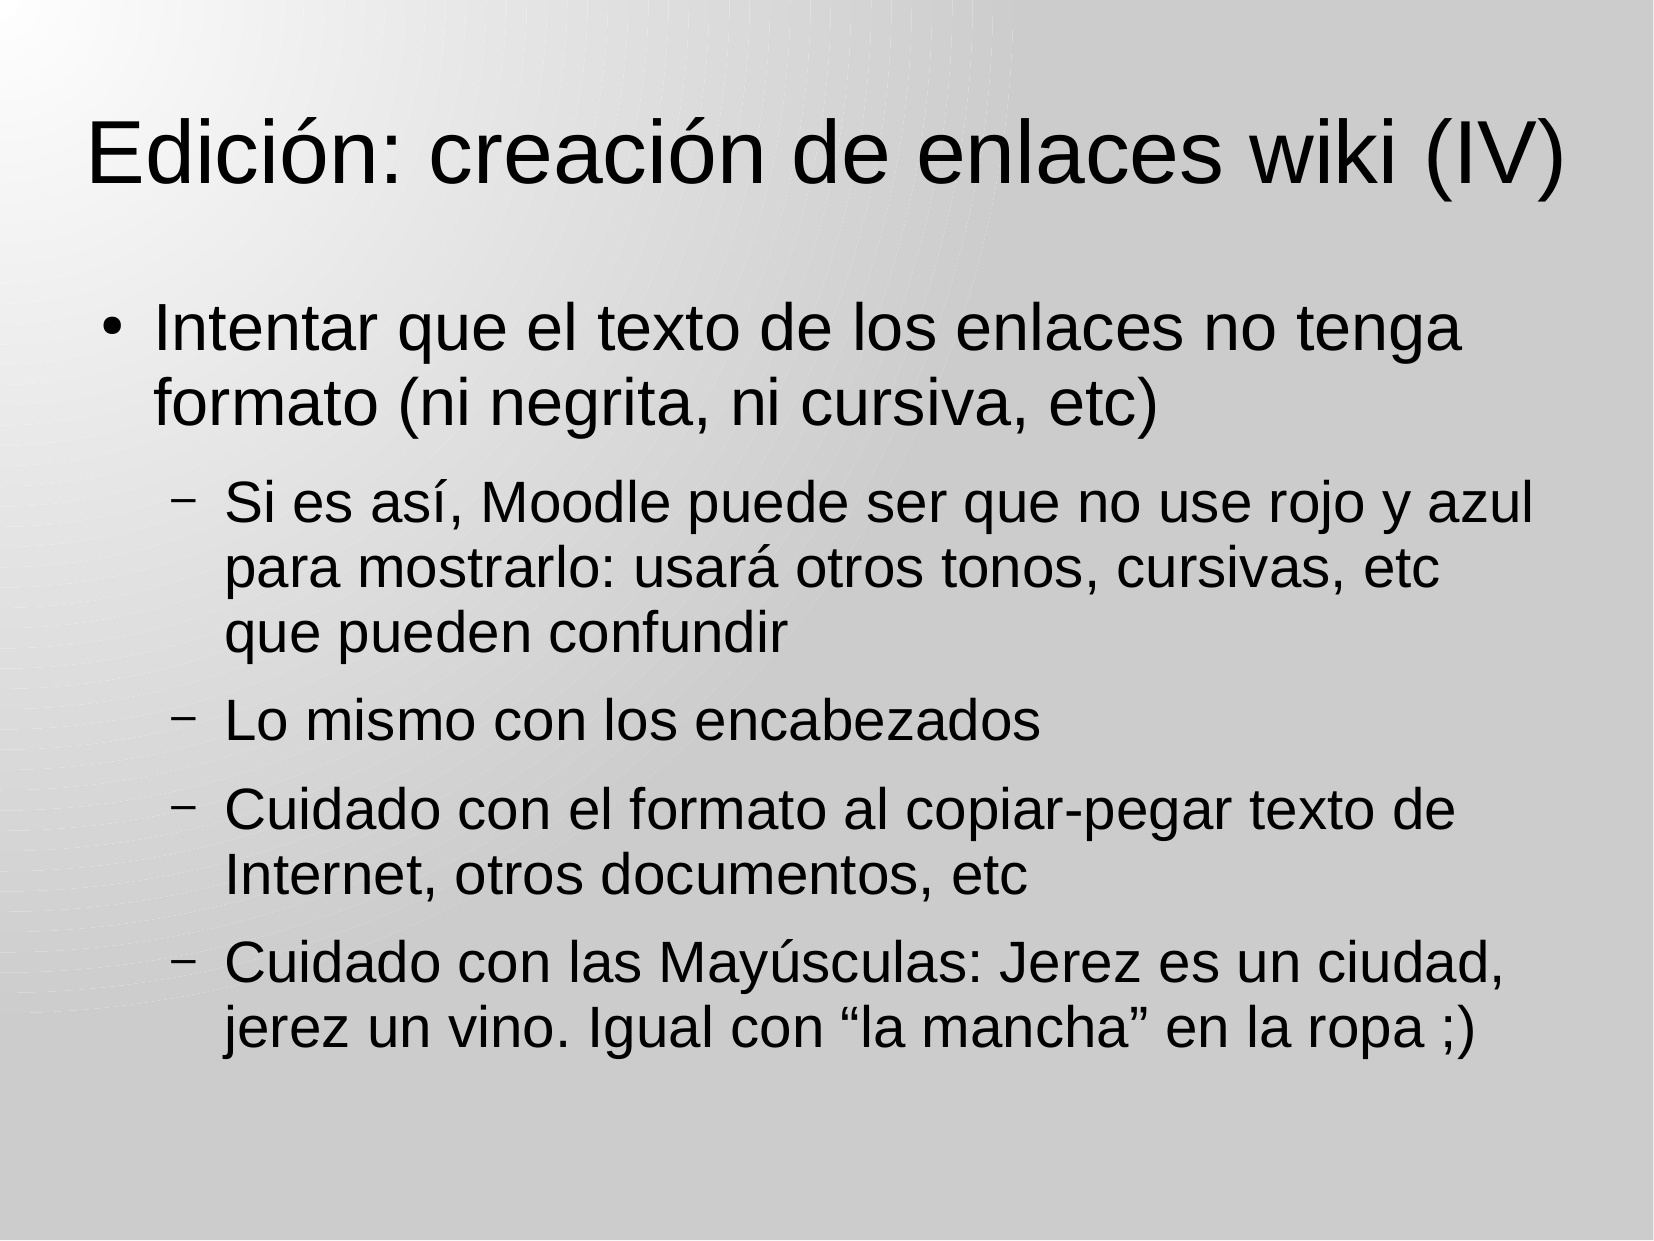

# Edición: creación de enlaces wiki (IV)
Intentar que el texto de los enlaces no tenga formato (ni negrita, ni cursiva, etc)
Si es así, Moodle puede ser que no use rojo y azul para mostrarlo: usará otros tonos, cursivas, etc que pueden confundir
Lo mismo con los encabezados
Cuidado con el formato al copiar-pegar texto de Internet, otros documentos, etc
Cuidado con las Mayúsculas: Jerez es un ciudad, jerez un vino. Igual con “la mancha” en la ropa ;)